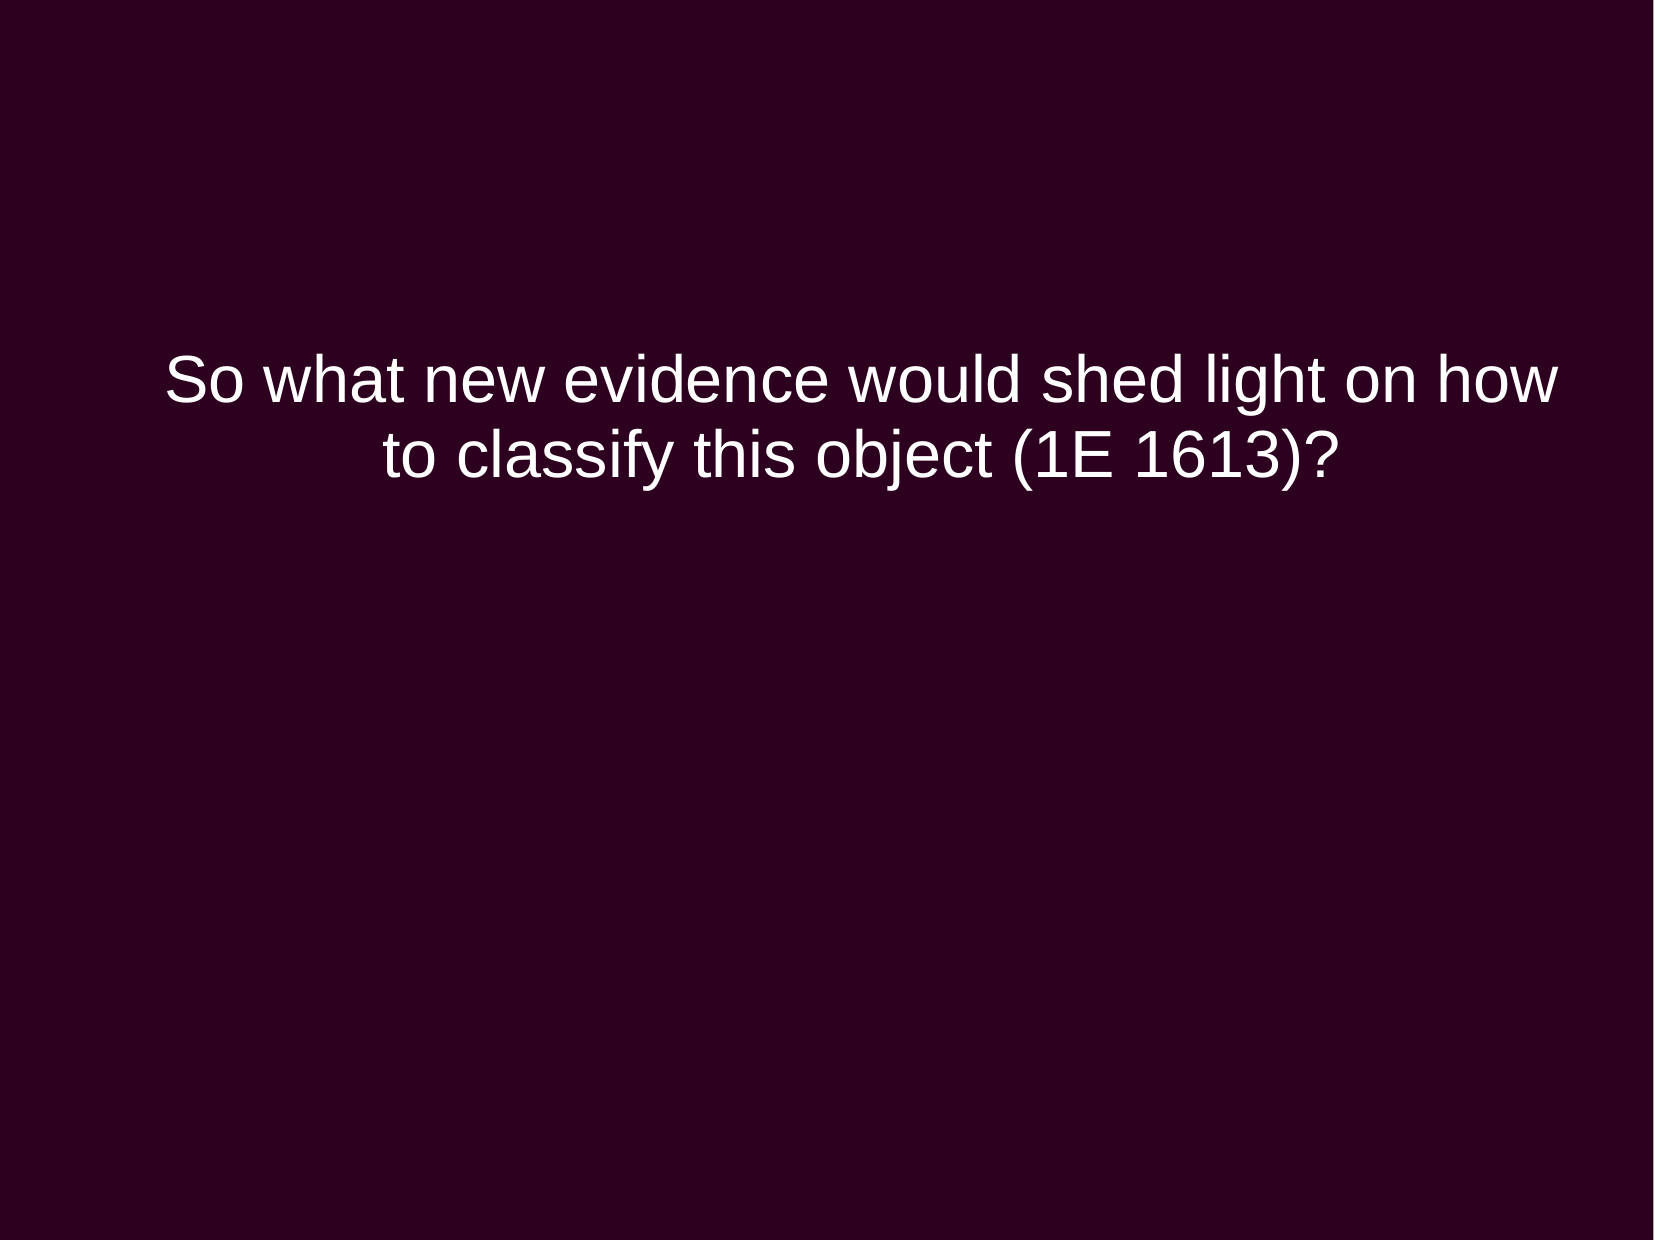

#
So what new evidence would shed light on how to classify this object (1E 1613)?